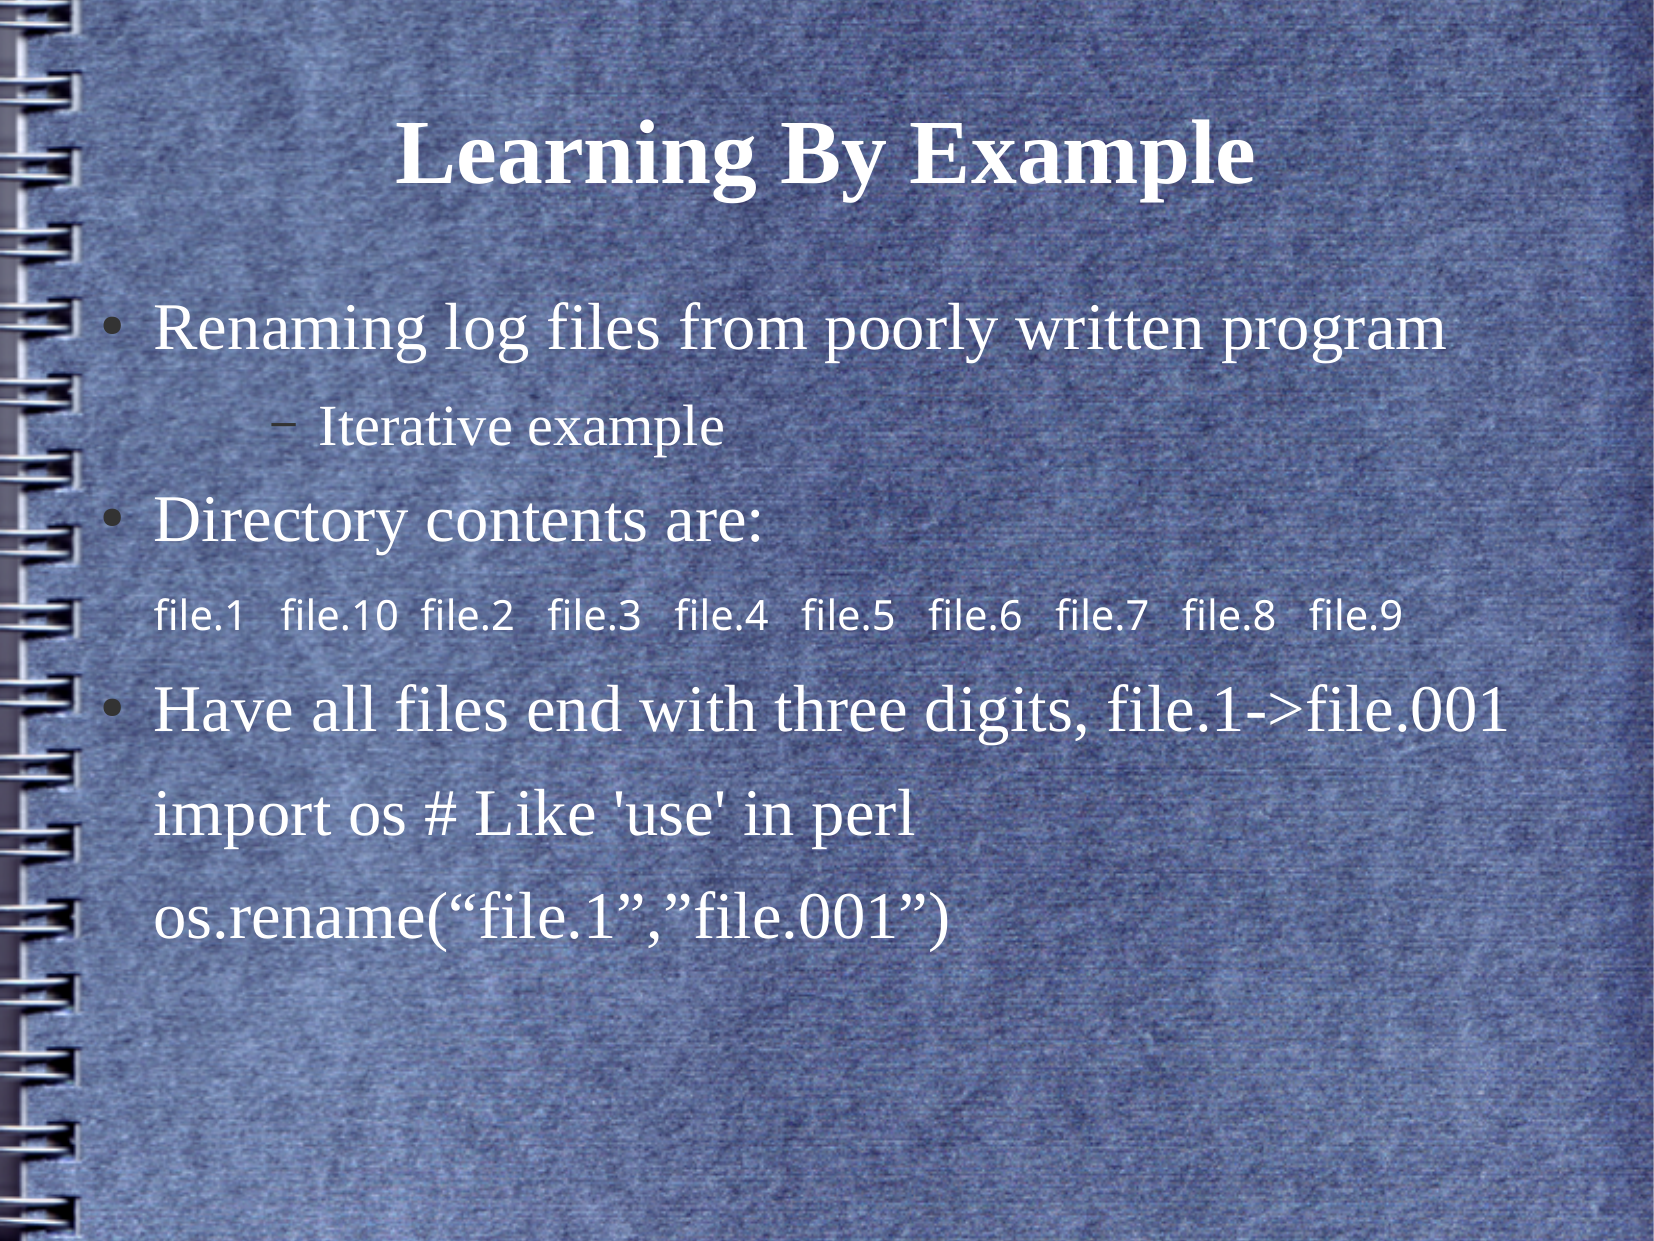

# Learning By Example
Renaming log files from poorly written program
Iterative example
Directory contents are:
file.1 file.10 file.2 file.3 file.4 file.5 file.6 file.7 file.8 file.9
Have all files end with three digits, file.1->file.001
import os # Like 'use' in perl
os.rename(“file.1”,”file.001”)